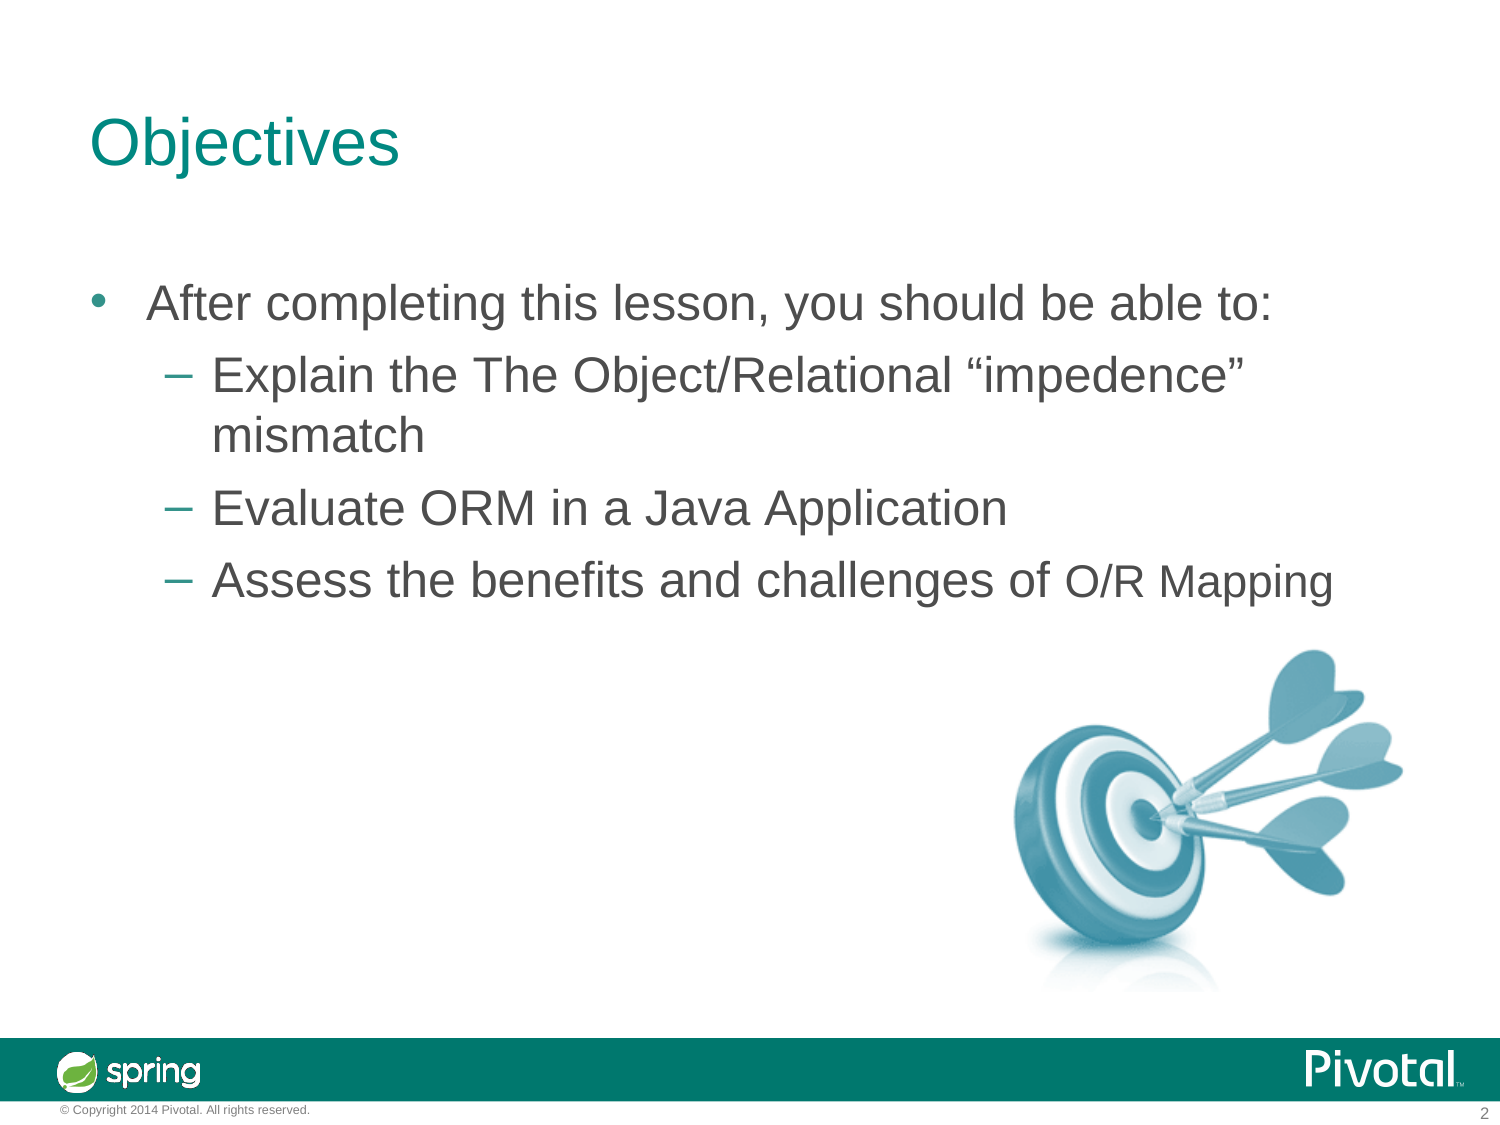

# Objectives
After completing this lesson, you should be able to:
Explain the The Object/Relational “impedence” mismatch
Evaluate ORM in a Java Application
Assess the benefits and challenges of O/R Mapping